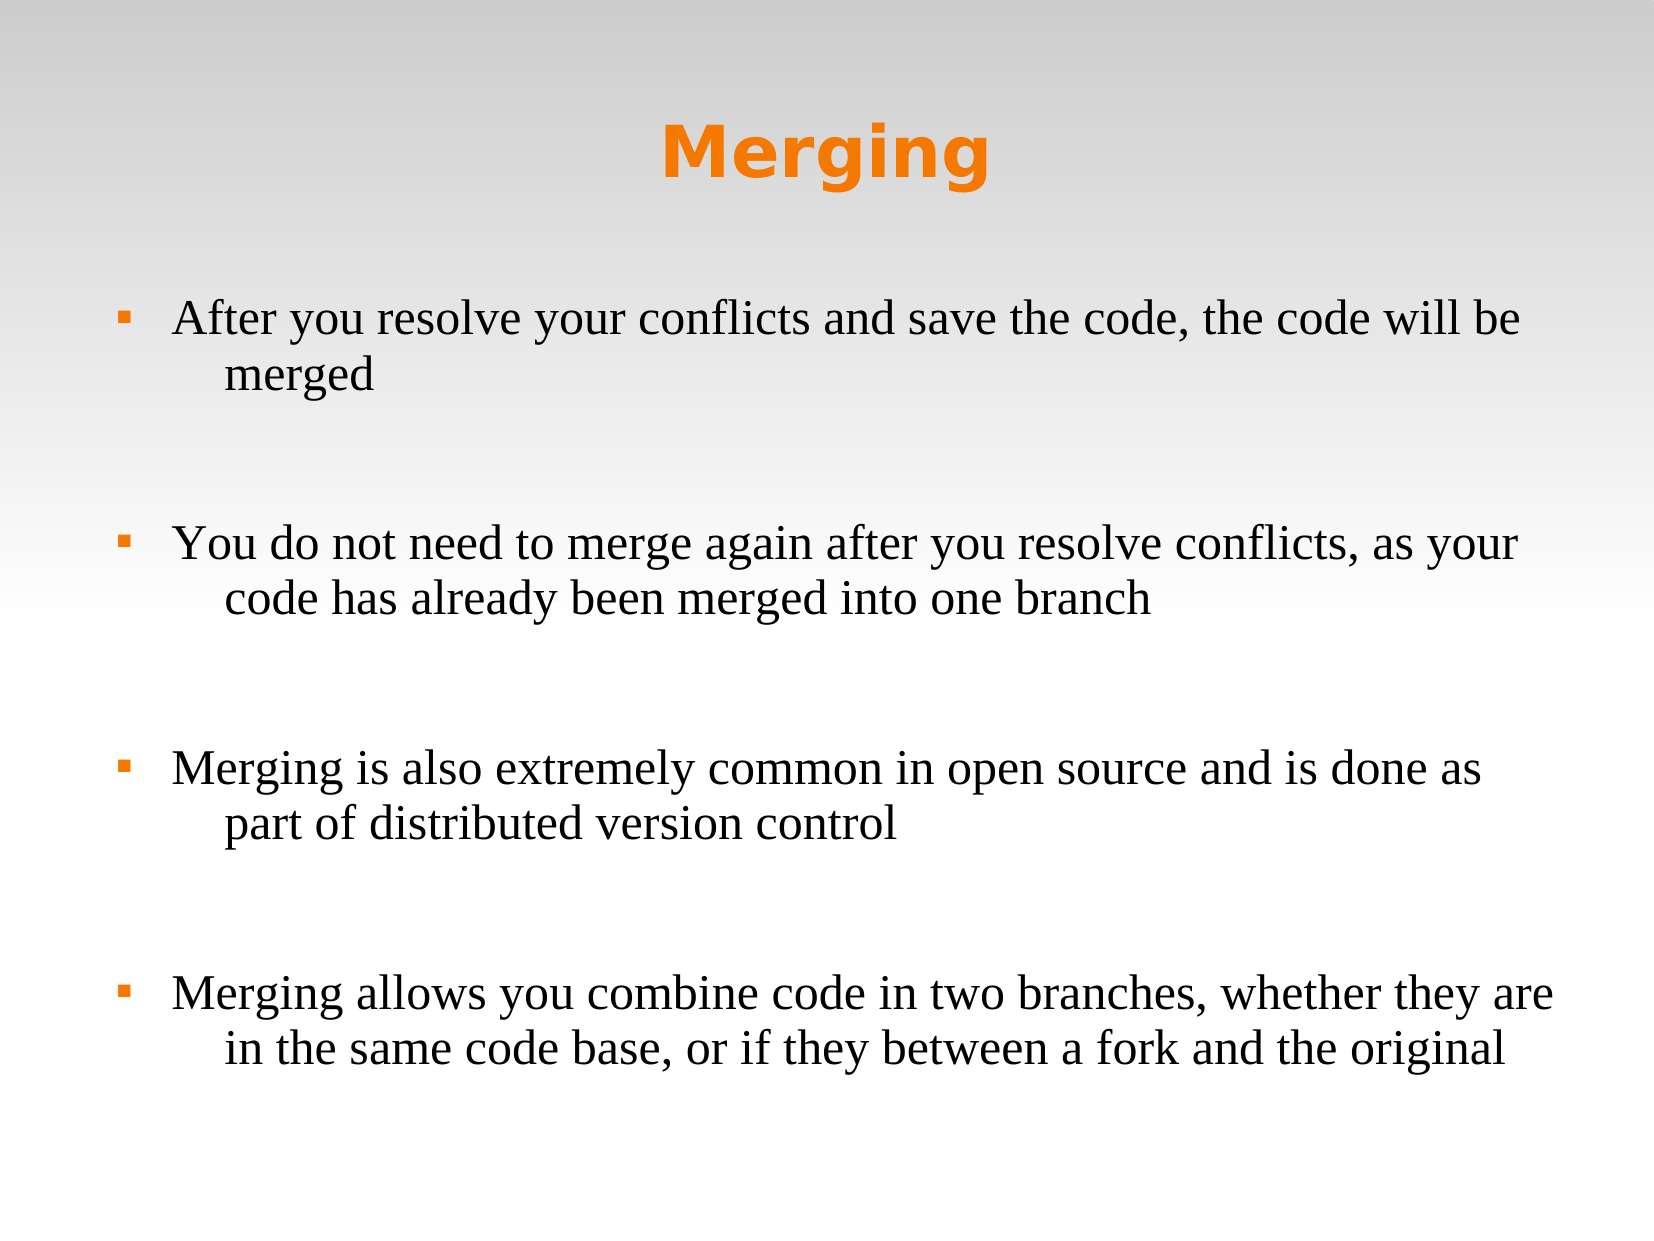

# Merging
After you resolve your conflicts and save the code, the code will be merged
You do not need to merge again after you resolve conflicts, as your code has already been merged into one branch
Merging is also extremely common in open source and is done as part of distributed version control
Merging allows you combine code in two branches, whether they are in the same code base, or if they between a fork and the original